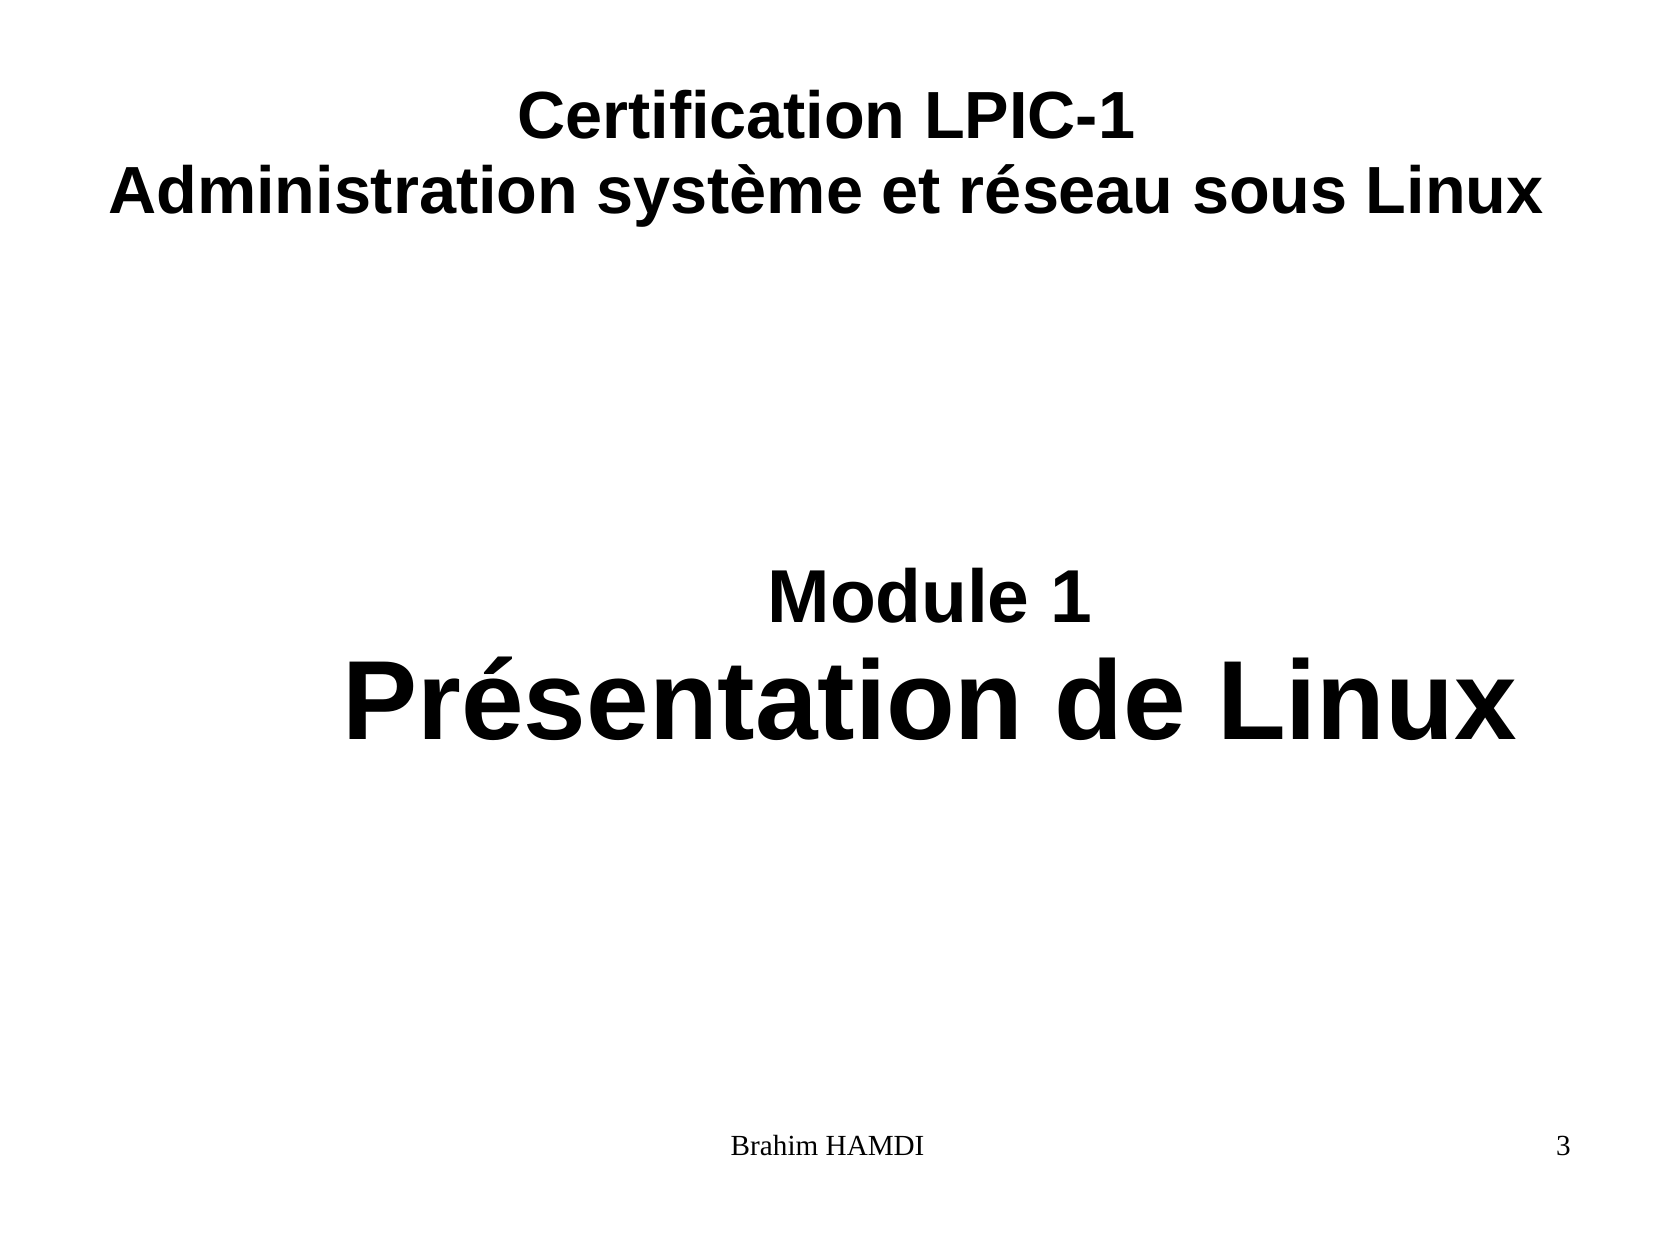

# Certification LPIC-1 Administration système et réseau sous Linux
Module 1
Présentation de Linux
Brahim HAMDI
3